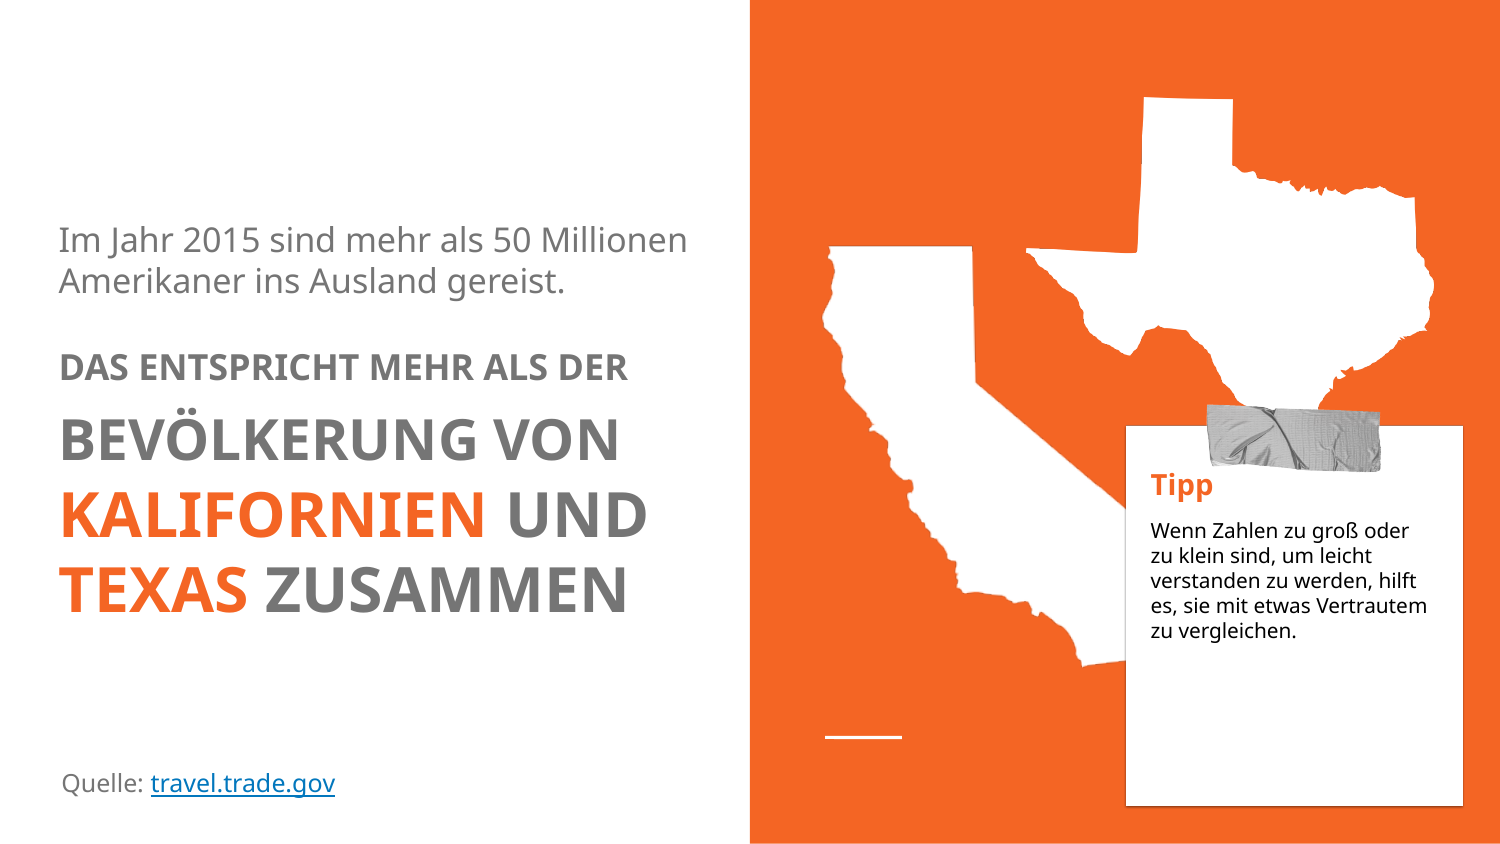

# Im Jahr 2015 sind mehr als 50 Millionen Amerikaner ins Ausland gereist. DAS ENTSPRICHT MEHR ALS DER BEVÖLKERUNG VON KALIFORNIEN UND TEXAS ZUSAMMEN
Tipp
Wenn Zahlen zu groß oder zu klein sind, um leicht verstanden zu werden, hilft es, sie mit etwas Vertrautem zu vergleichen.
Quelle: travel.trade.gov